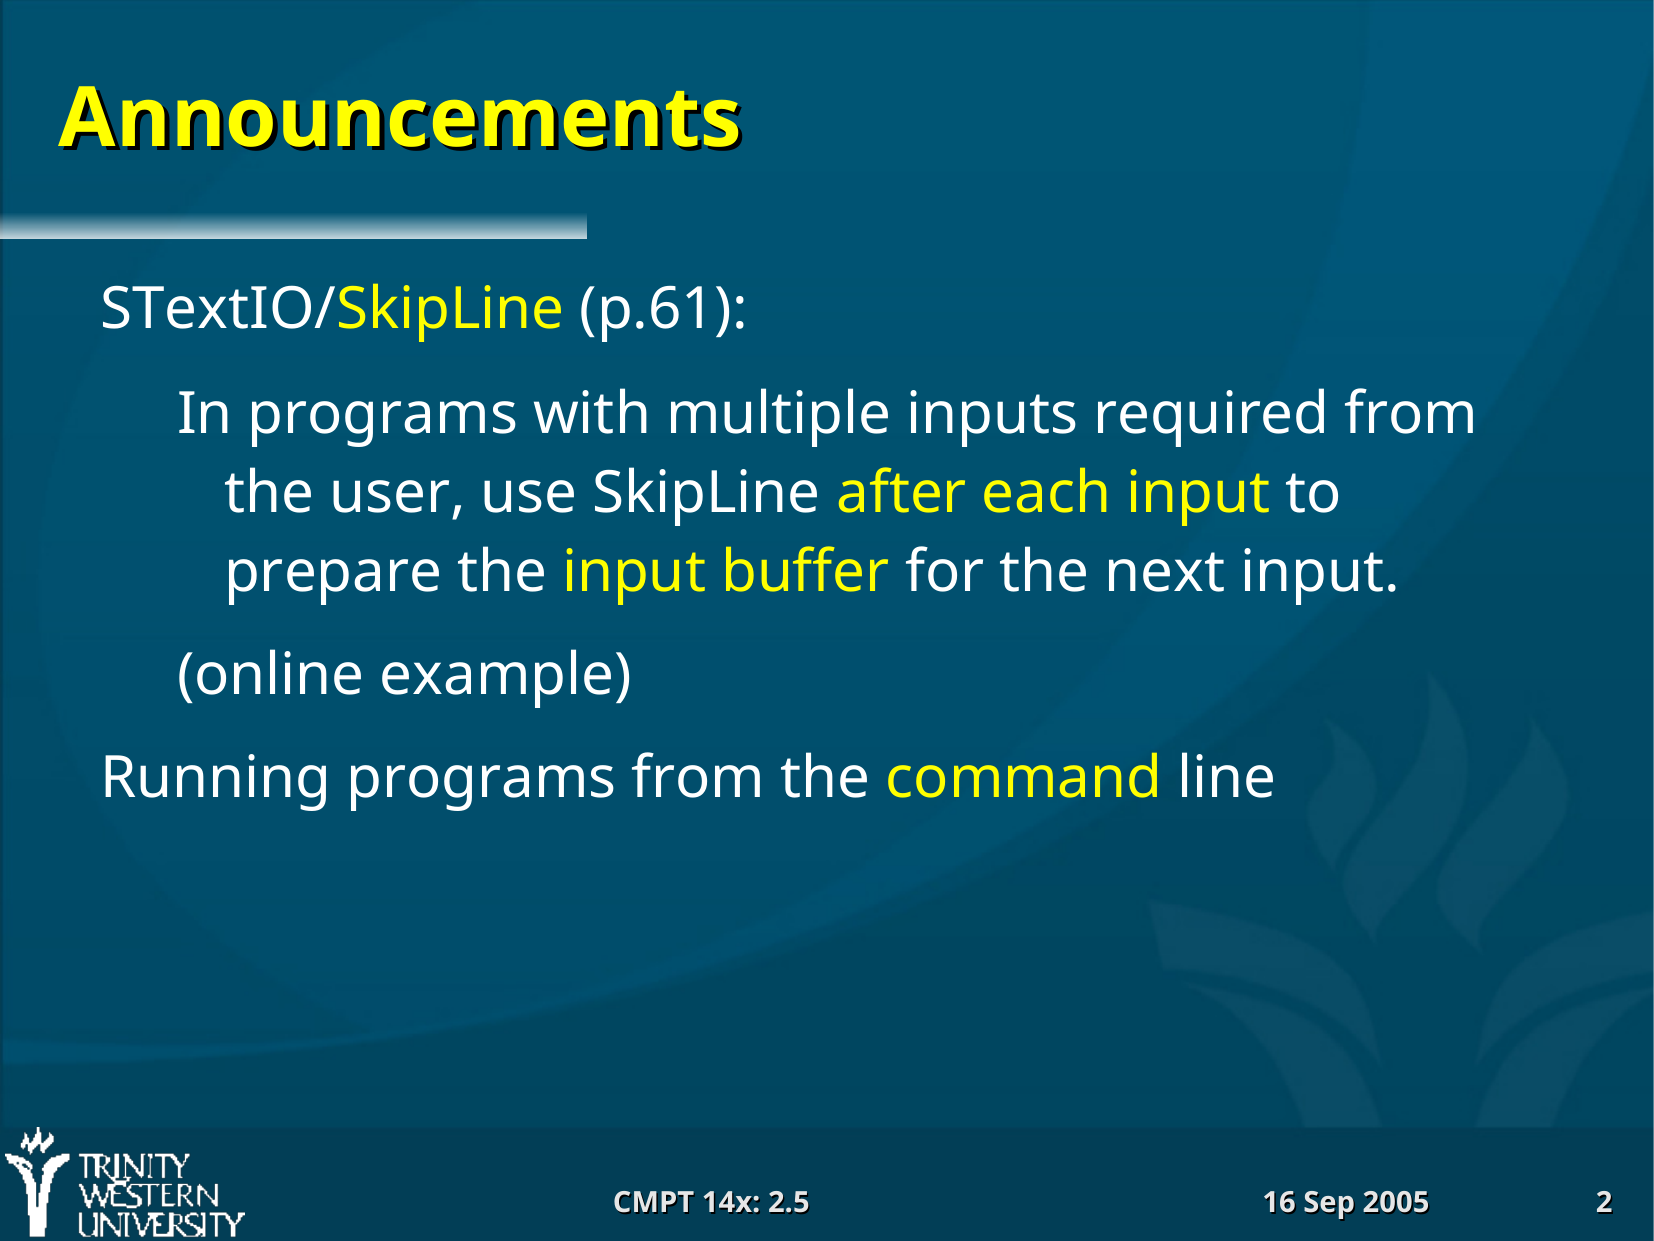

# Announcements
STextIO/SkipLine (p.61):
In programs with multiple inputs required from the user, use SkipLine after each input to prepare the input buffer for the next input.
(online example)
Running programs from the command line
CMPT 14x: 2.5
16 Sep 2005
2